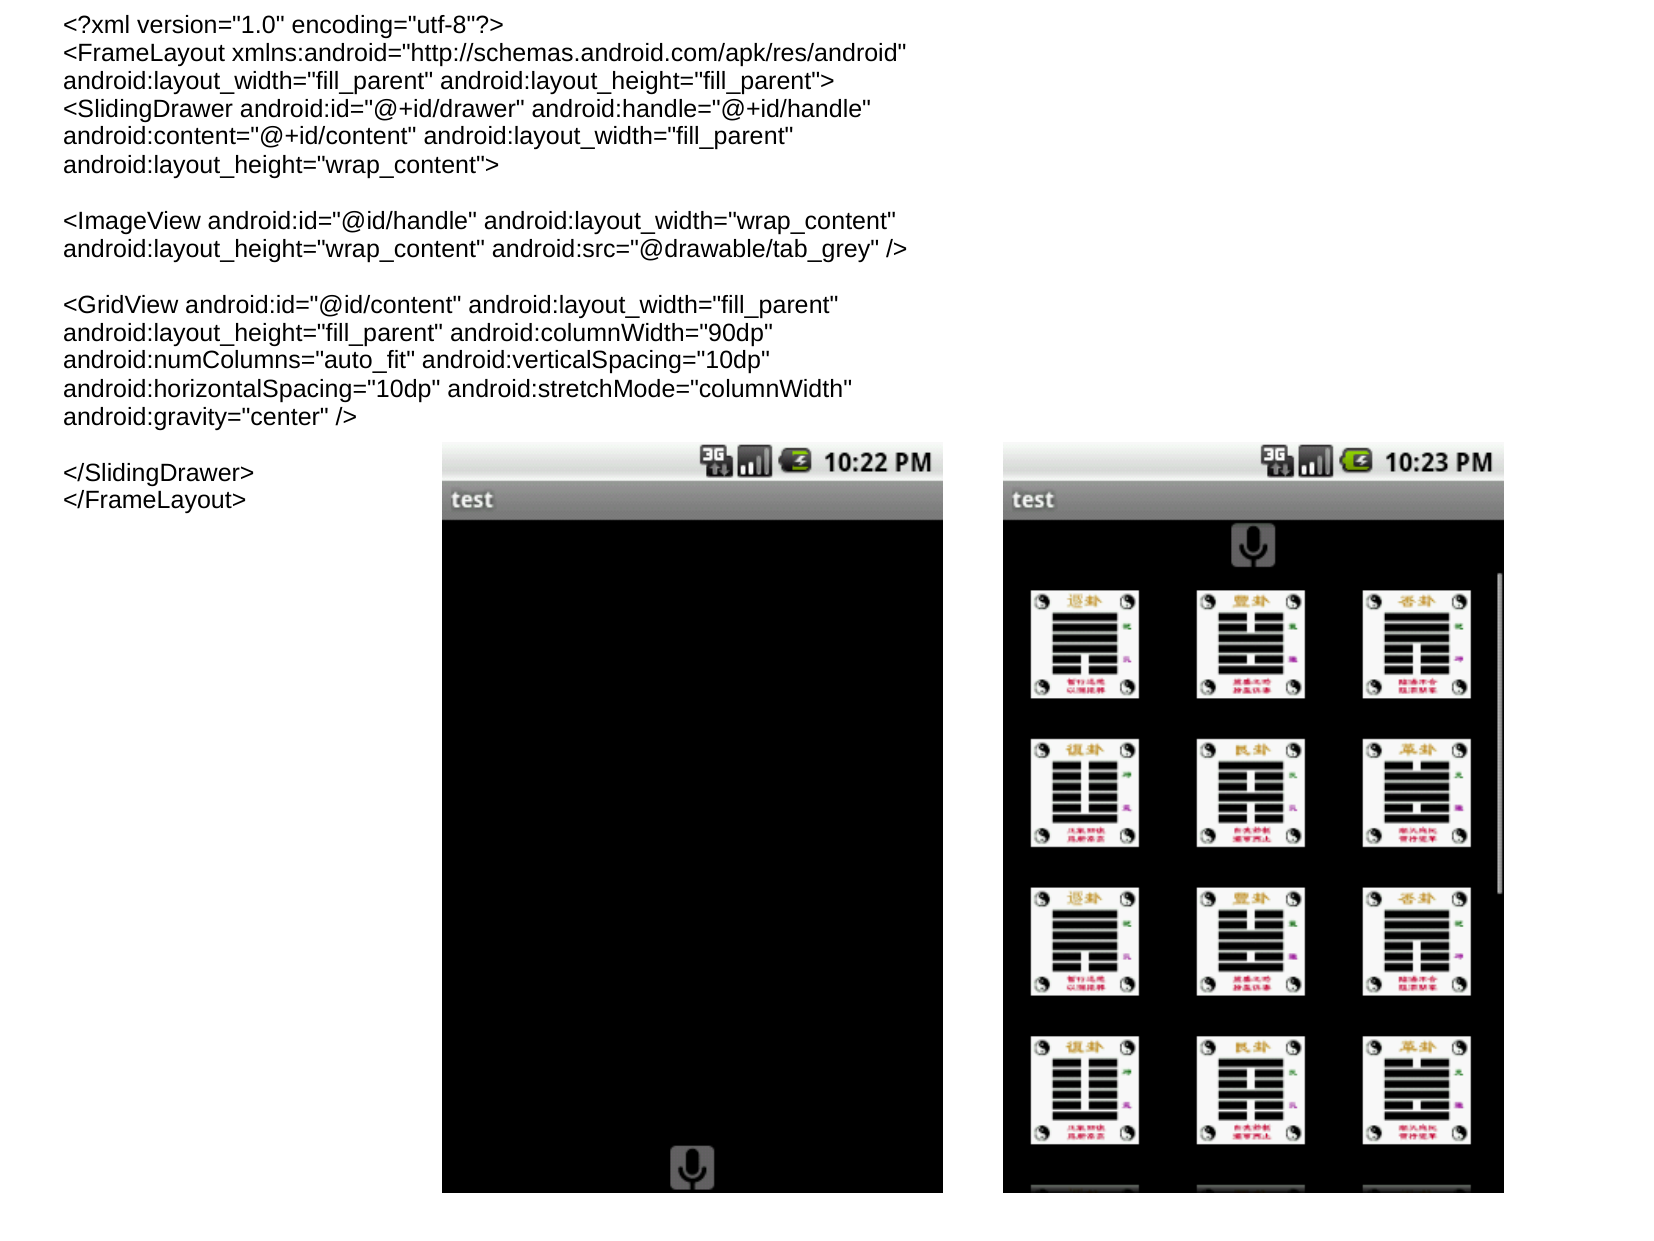

<?xml version="1.0" encoding="utf-8"?>
<FrameLayout xmlns:android="http://schemas.android.com/apk/res/android"
android:layout_width="fill_parent" android:layout_height="fill_parent">
<SlidingDrawer android:id="@+id/drawer" android:handle="@+id/handle"
android:content="@+id/content" android:layout_width="fill_parent"
android:layout_height="wrap_content">
<ImageView android:id="@id/handle" android:layout_width="wrap_content"
android:layout_height="wrap_content" android:src="@drawable/tab_grey" />
<GridView android:id="@id/content" android:layout_width="fill_parent"
android:layout_height="fill_parent" android:columnWidth="90dp"
android:numColumns="auto_fit" android:verticalSpacing="10dp"
android:horizontalSpacing="10dp" android:stretchMode="columnWidth"
android:gravity="center" />
</SlidingDrawer>
</FrameLayout>